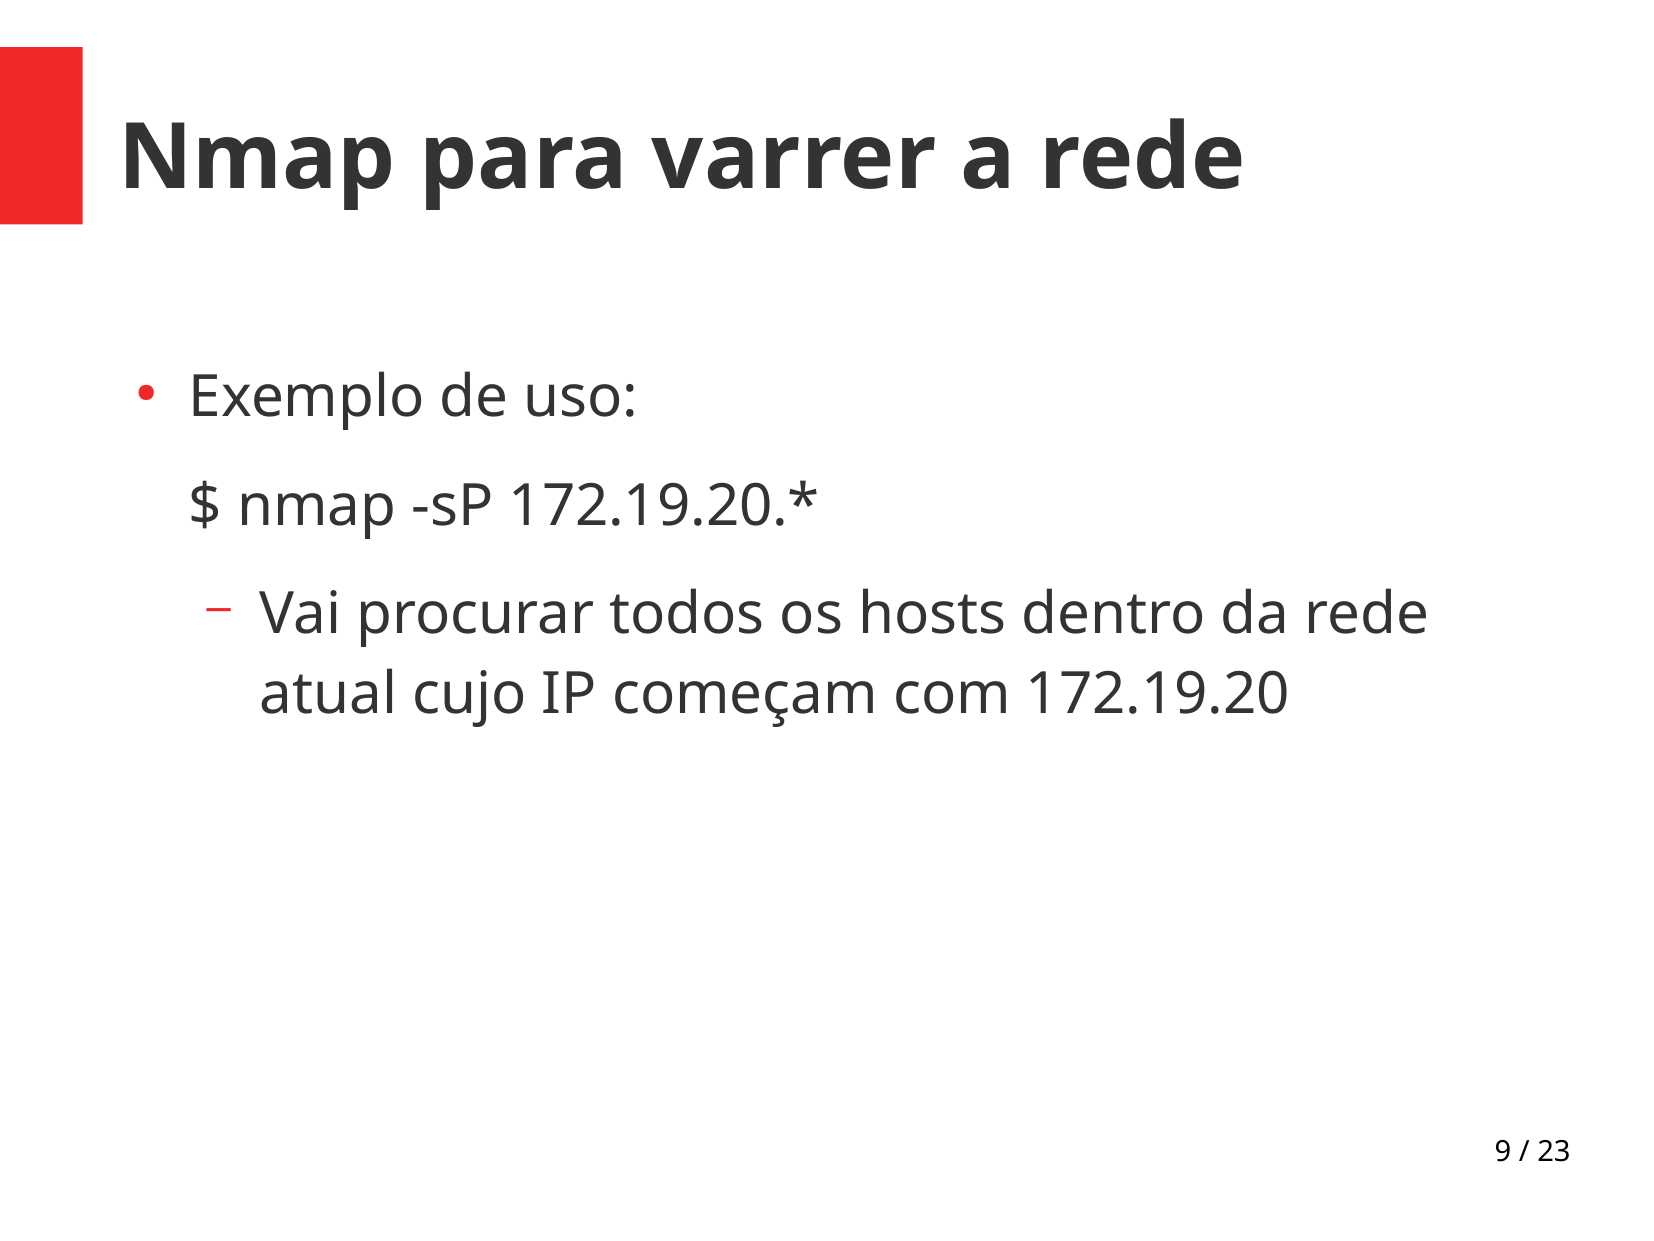

# Nmap para varrer a rede
Exemplo de uso:
$ nmap -sP 172.19.20.*
Vai procurar todos os hosts dentro da rede atual cujo IP começam com 172.19.20
9